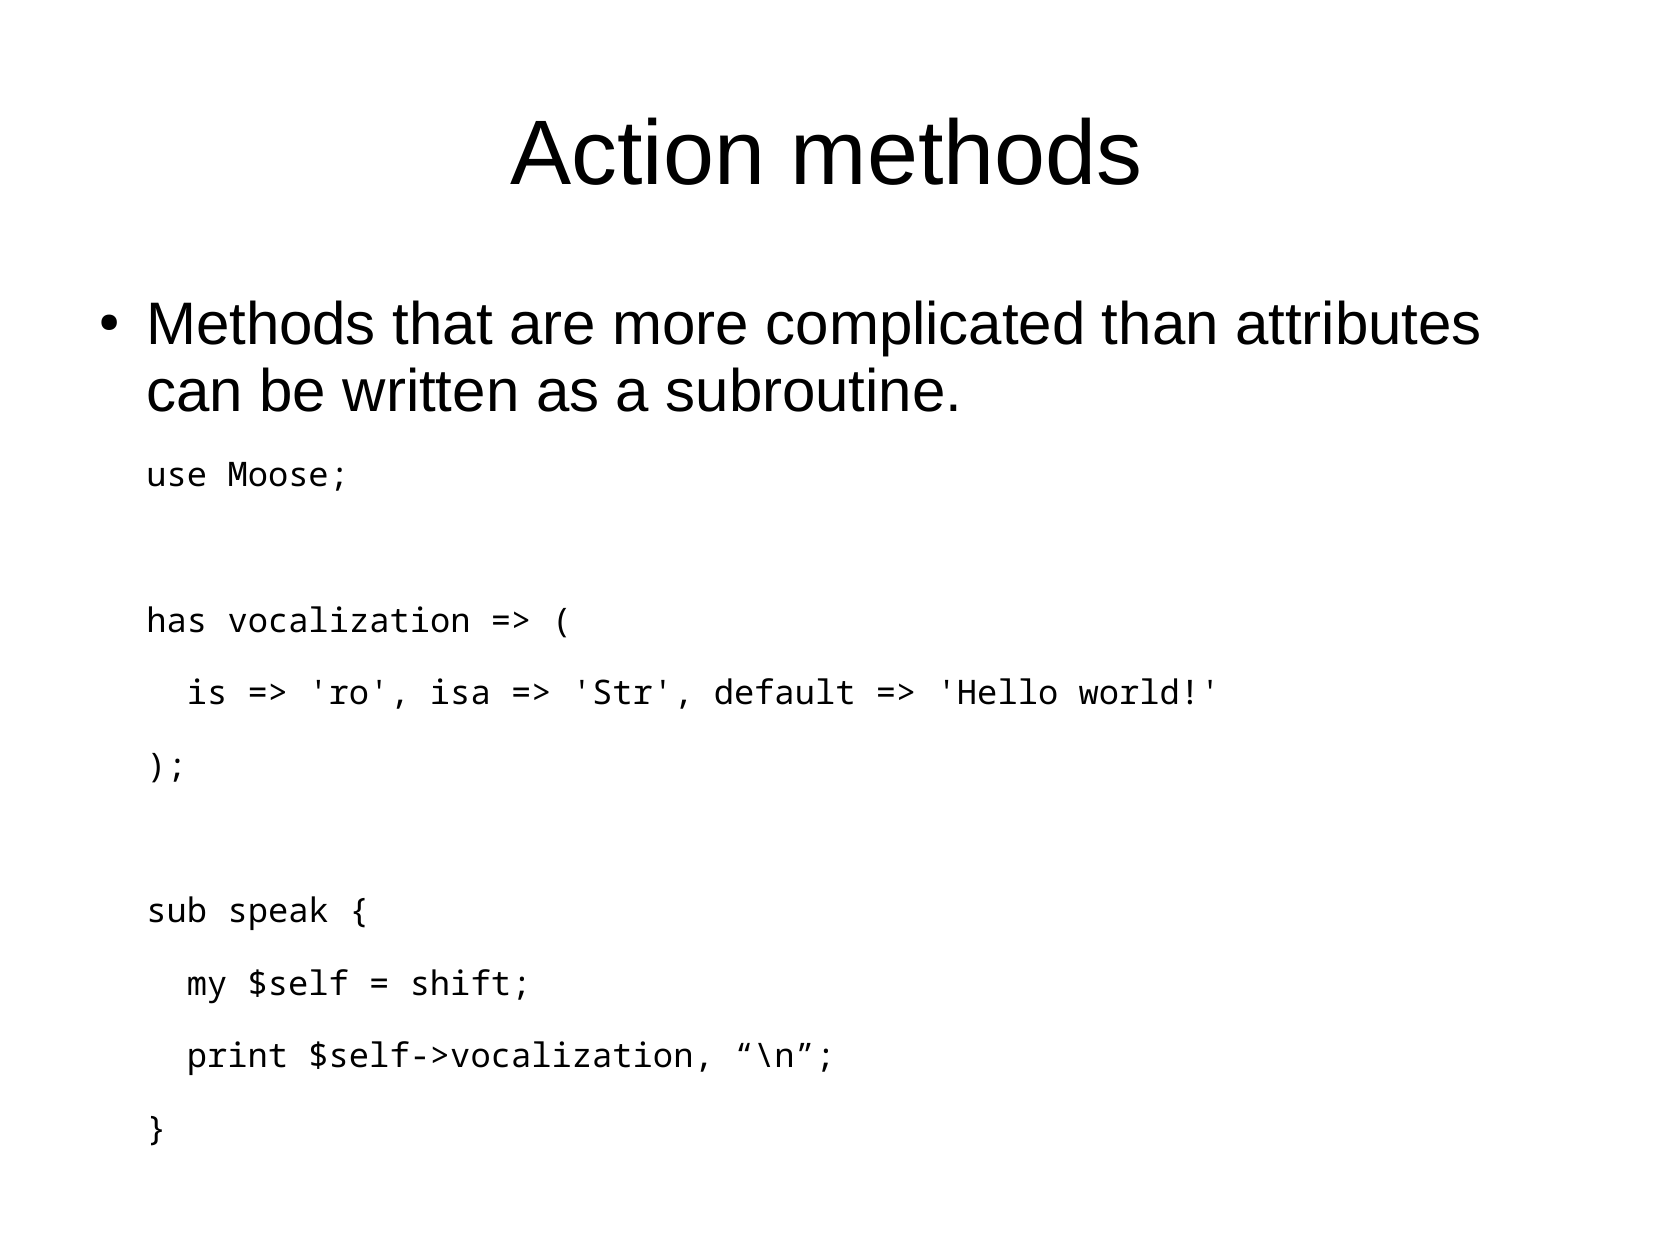

# Action methods
Methods that are more complicated than attributes can be written as a subroutine.
use Moose;
has vocalization => (
 is => 'ro', isa => 'Str', default => 'Hello world!'
);
sub speak {
 my $self = shift;
 print $self->vocalization, “\n”;
}